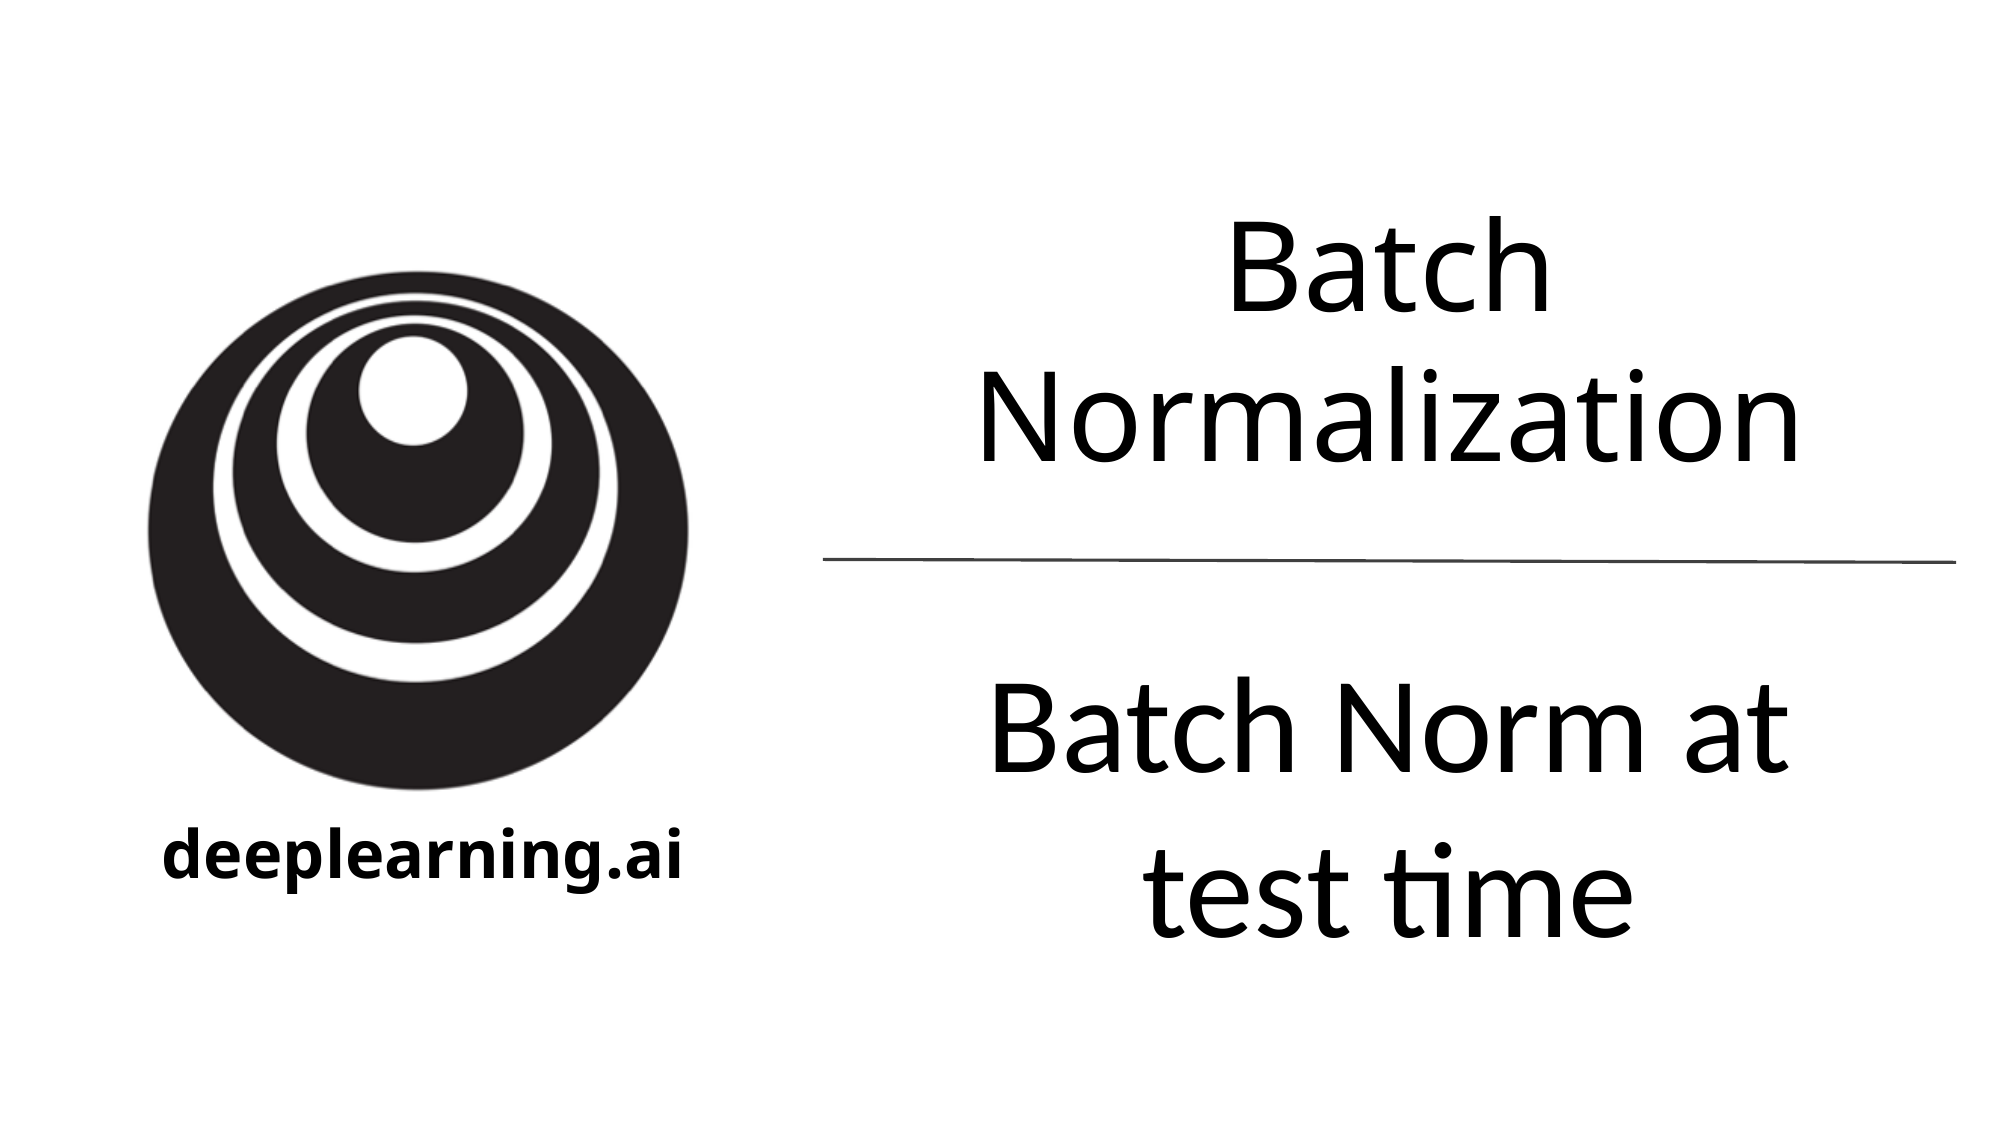

# Batch Normalization
deeplearning.ai
Batch Norm at
test time